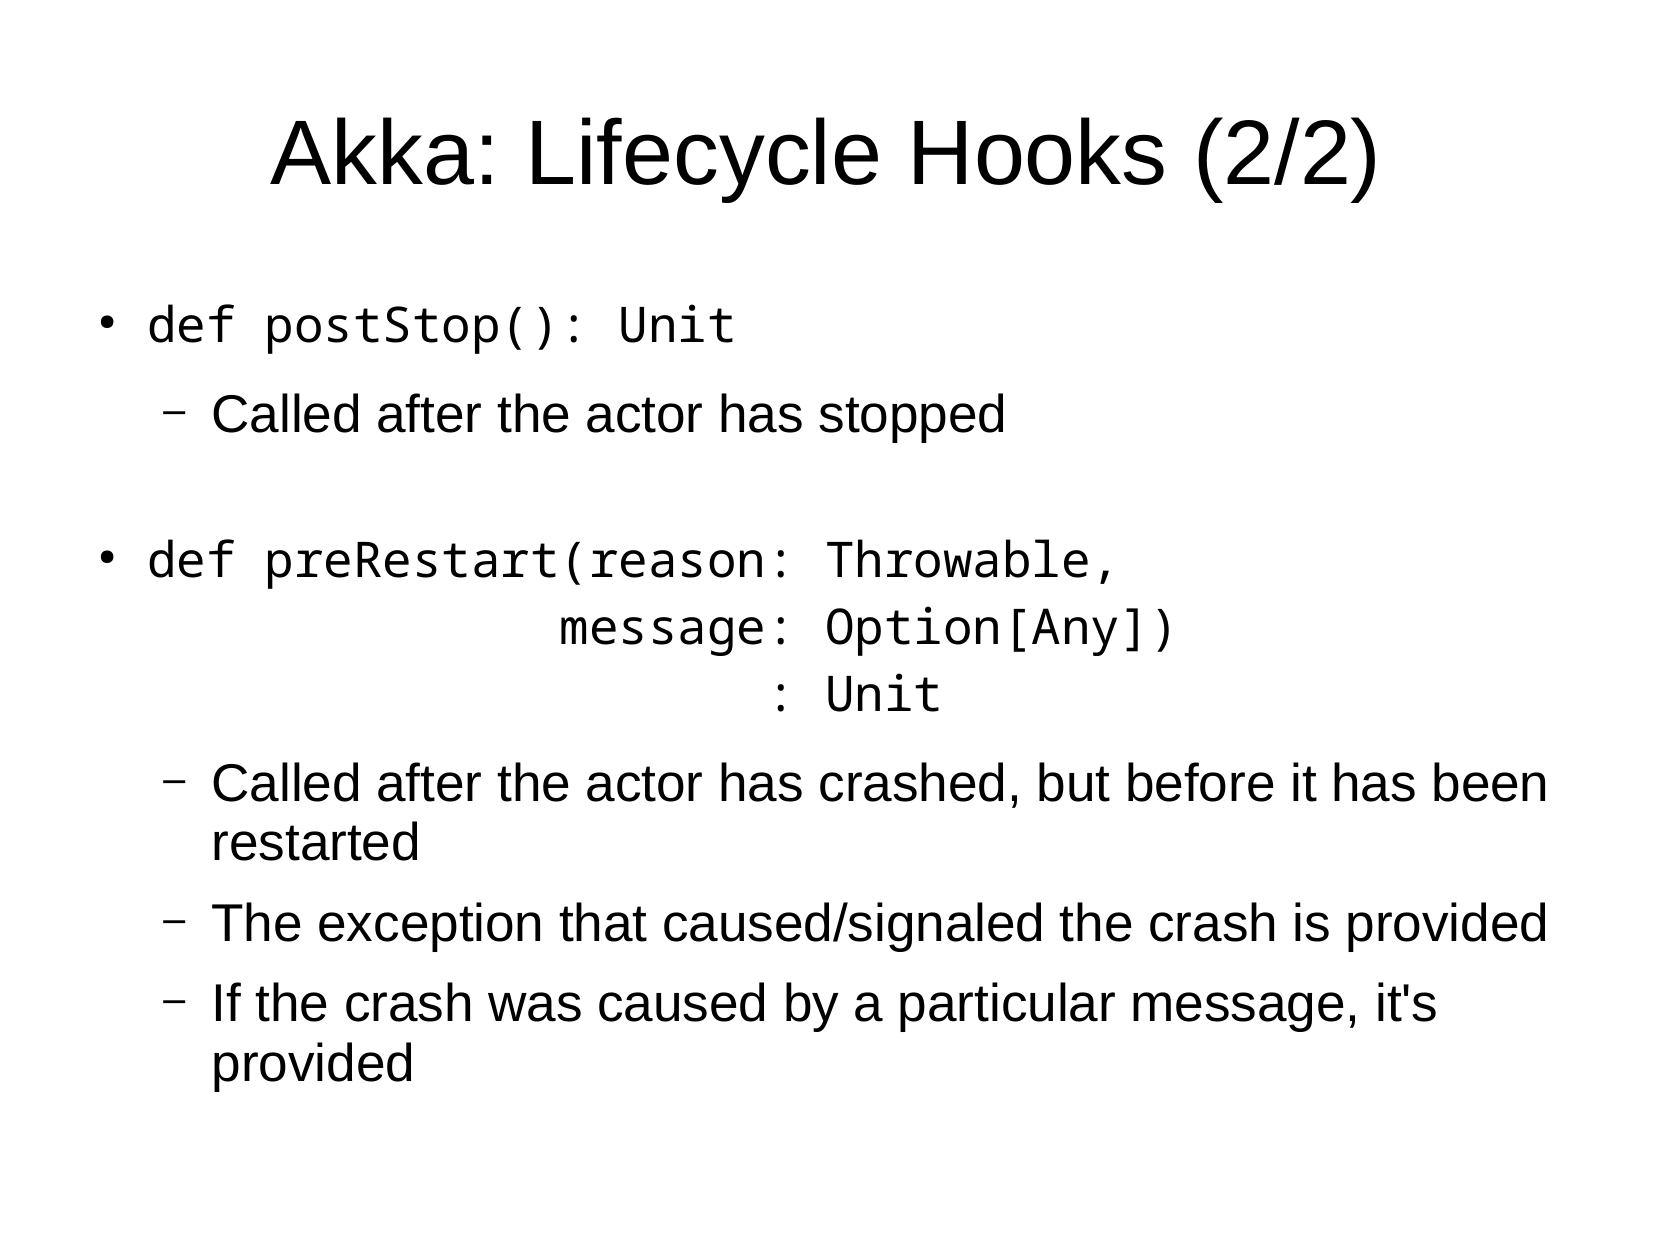

# Akka: Lifecycle Hooks (2/2)
def postStop(): Unit
Called after the actor has stopped
def preRestart(reason: Throwable,
 message: Option[Any])
 : Unit
Called after the actor has crashed, but before it has been restarted
The exception that caused/signaled the crash is provided
If the crash was caused by a particular message, it's provided